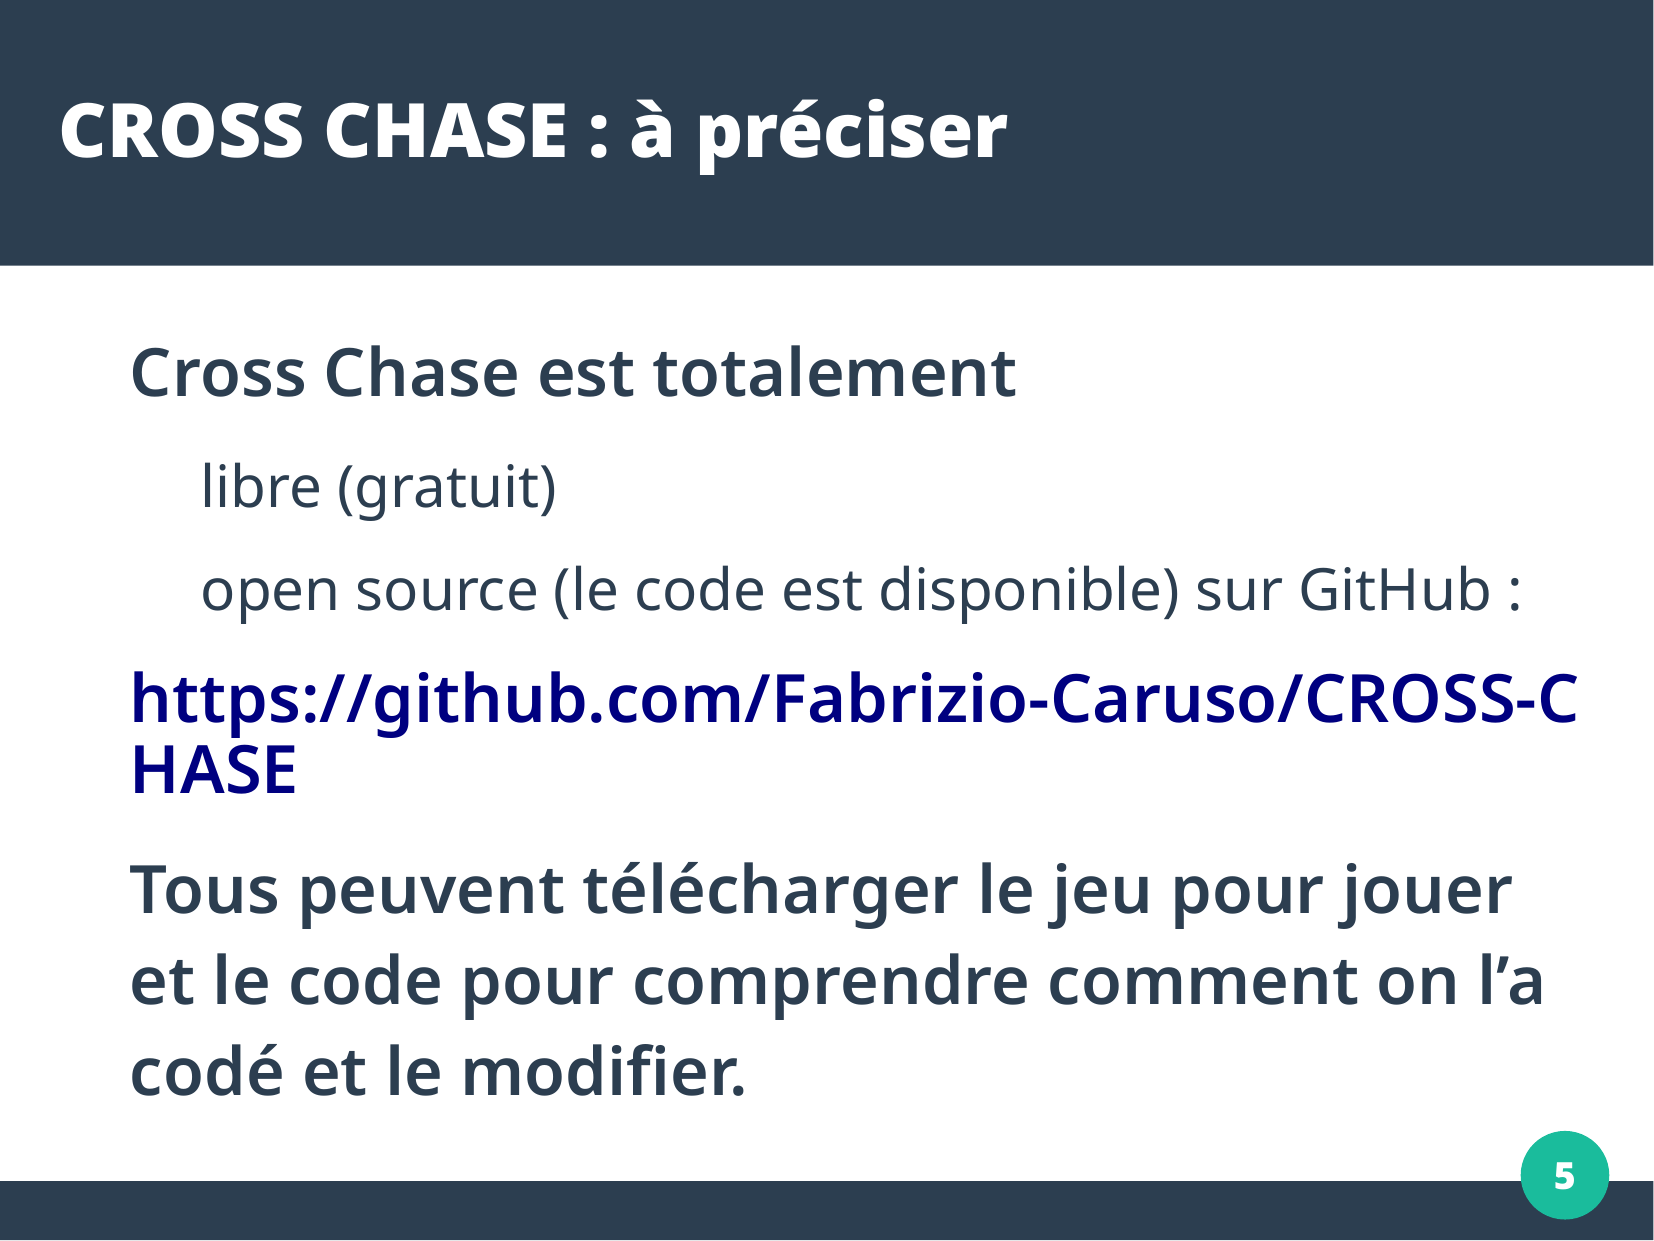

# CROSS CHASE : à préciser
Cross Chase est totalement
libre (gratuit)
open source (le code est disponible) sur GitHub :
https://github.com/Fabrizio-Caruso/CROSS-CHASE
Tous peuvent télécharger le jeu pour jouer et le code pour comprendre comment on l’a codé et le modifier.
5